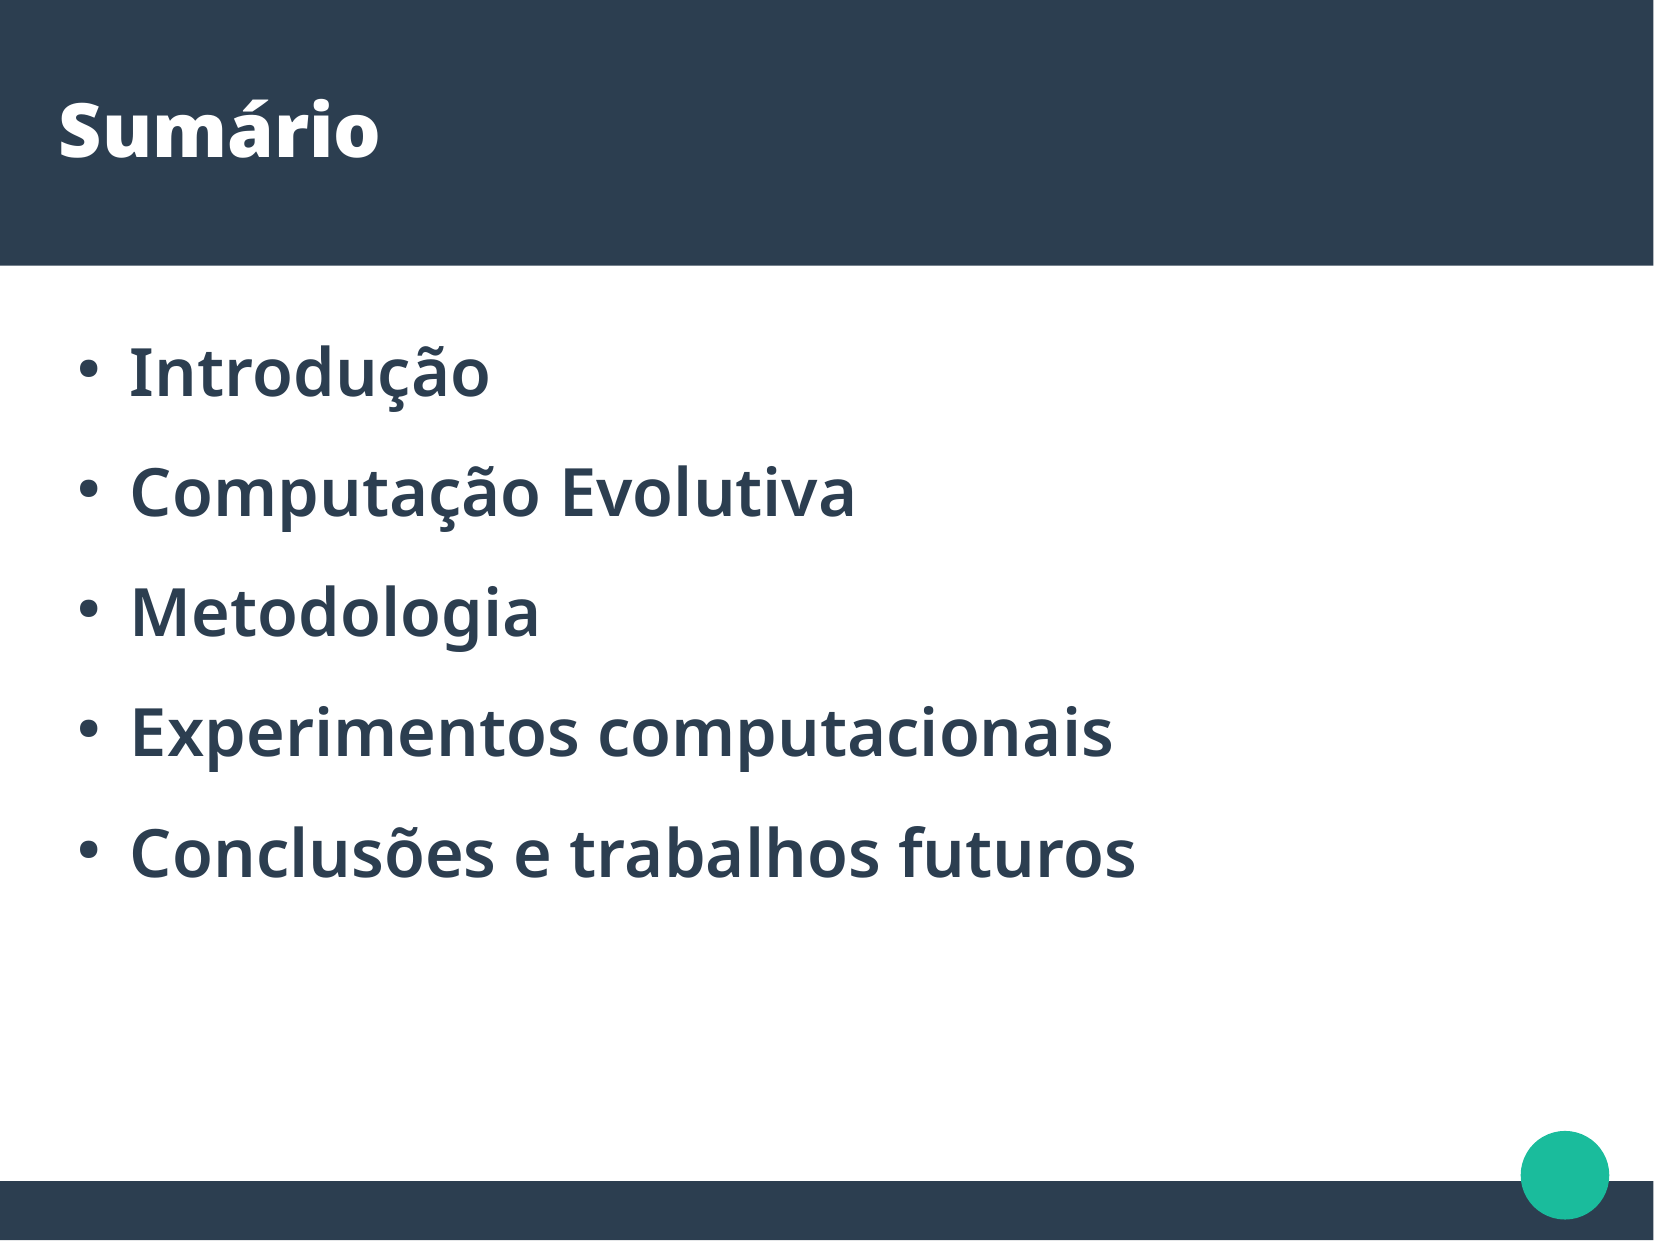

# Sumário
Introdução
Computação Evolutiva
Metodologia
Experimentos computacionais
Conclusões e trabalhos futuros